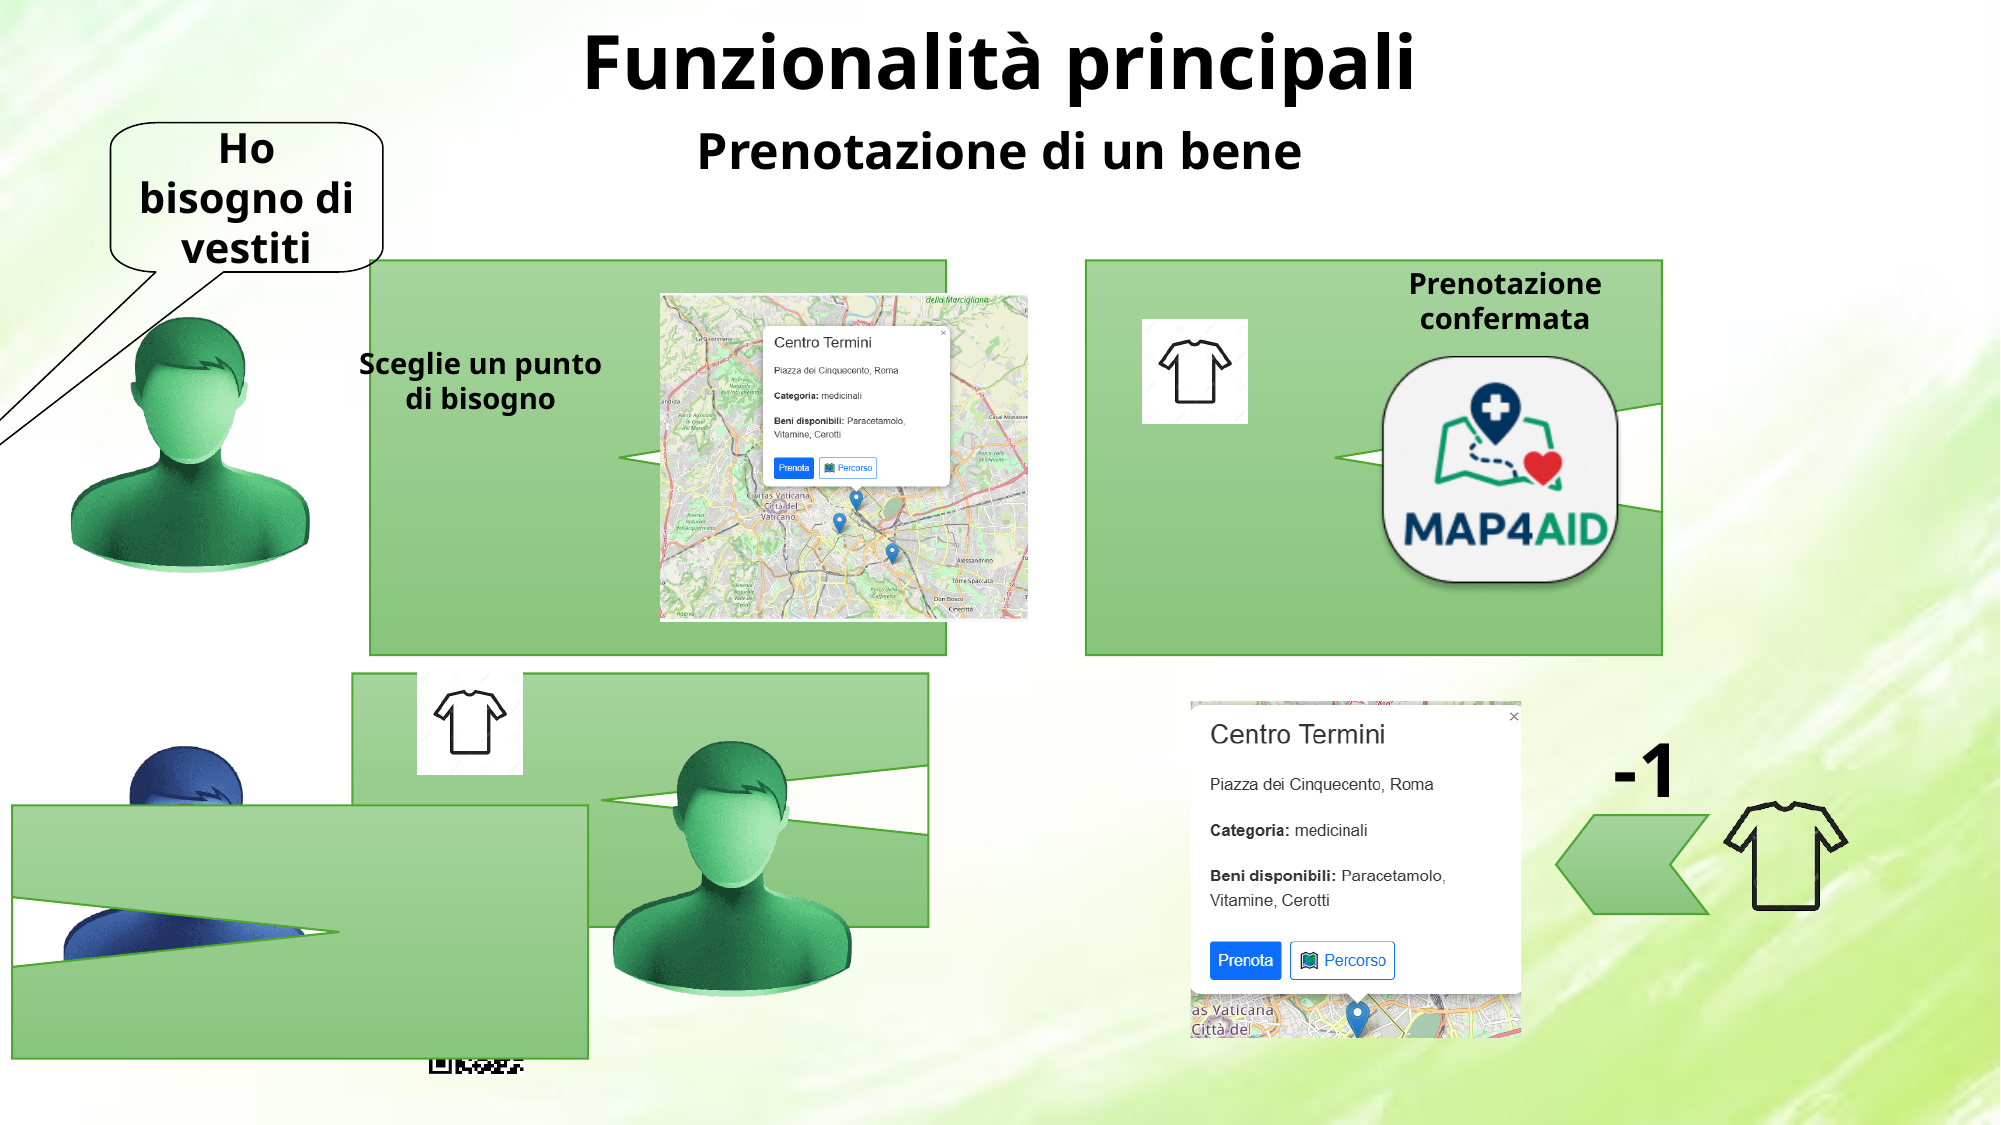

Funzionalità principali
#
Prenotazione di un bene
Ho bisogno di vestiti
Prenotazione
confermata
Sceglie un punto di bisogno
-1